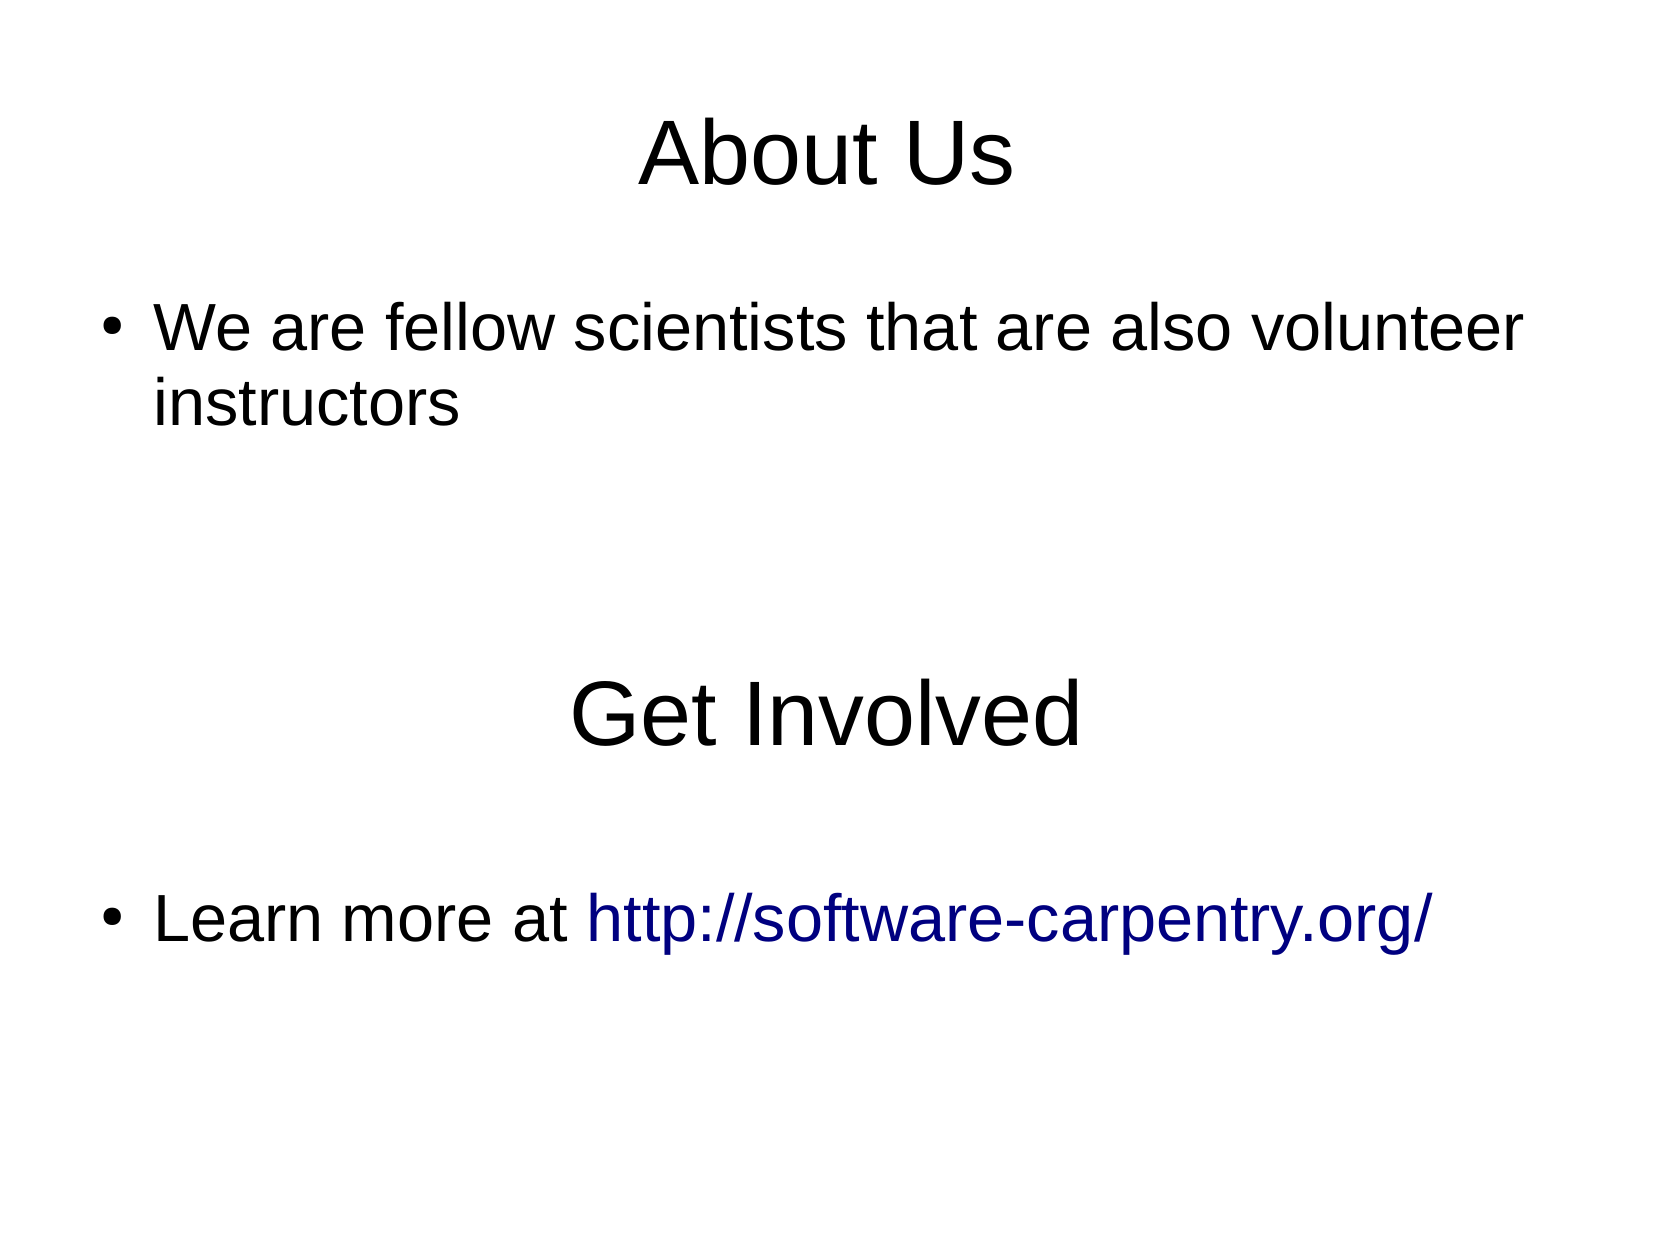

# About Us
We are fellow scientists that are also volunteer instructors
Get Involved
Learn more at http://software-carpentry.org/